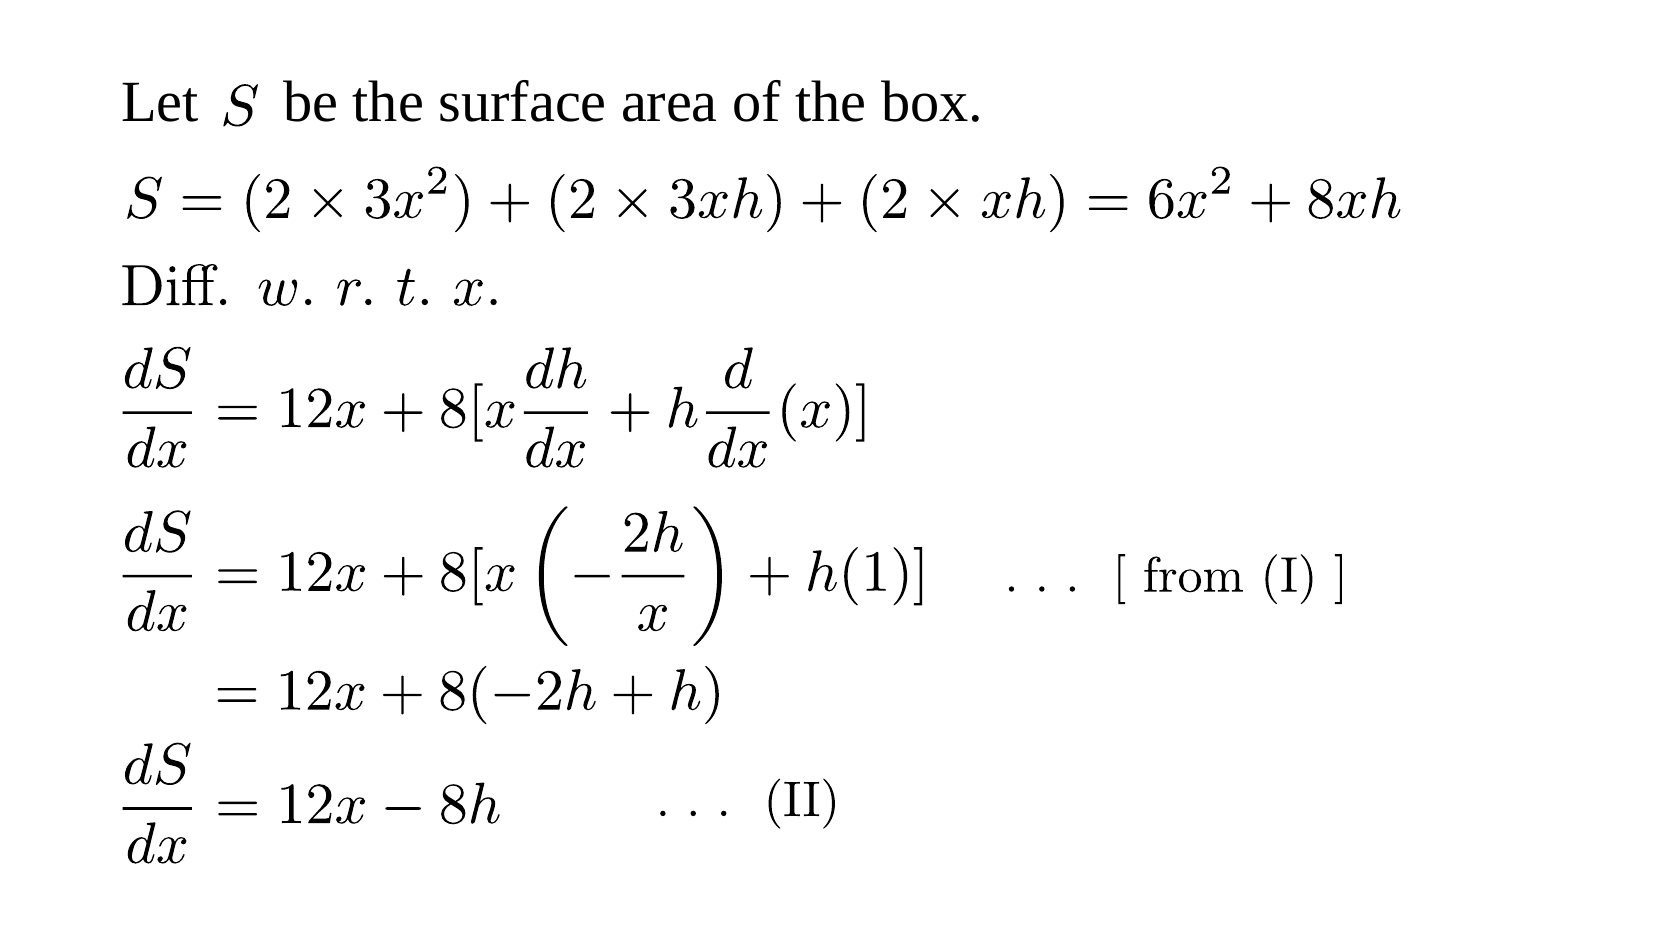

# Let 	 be the surface area of the box.